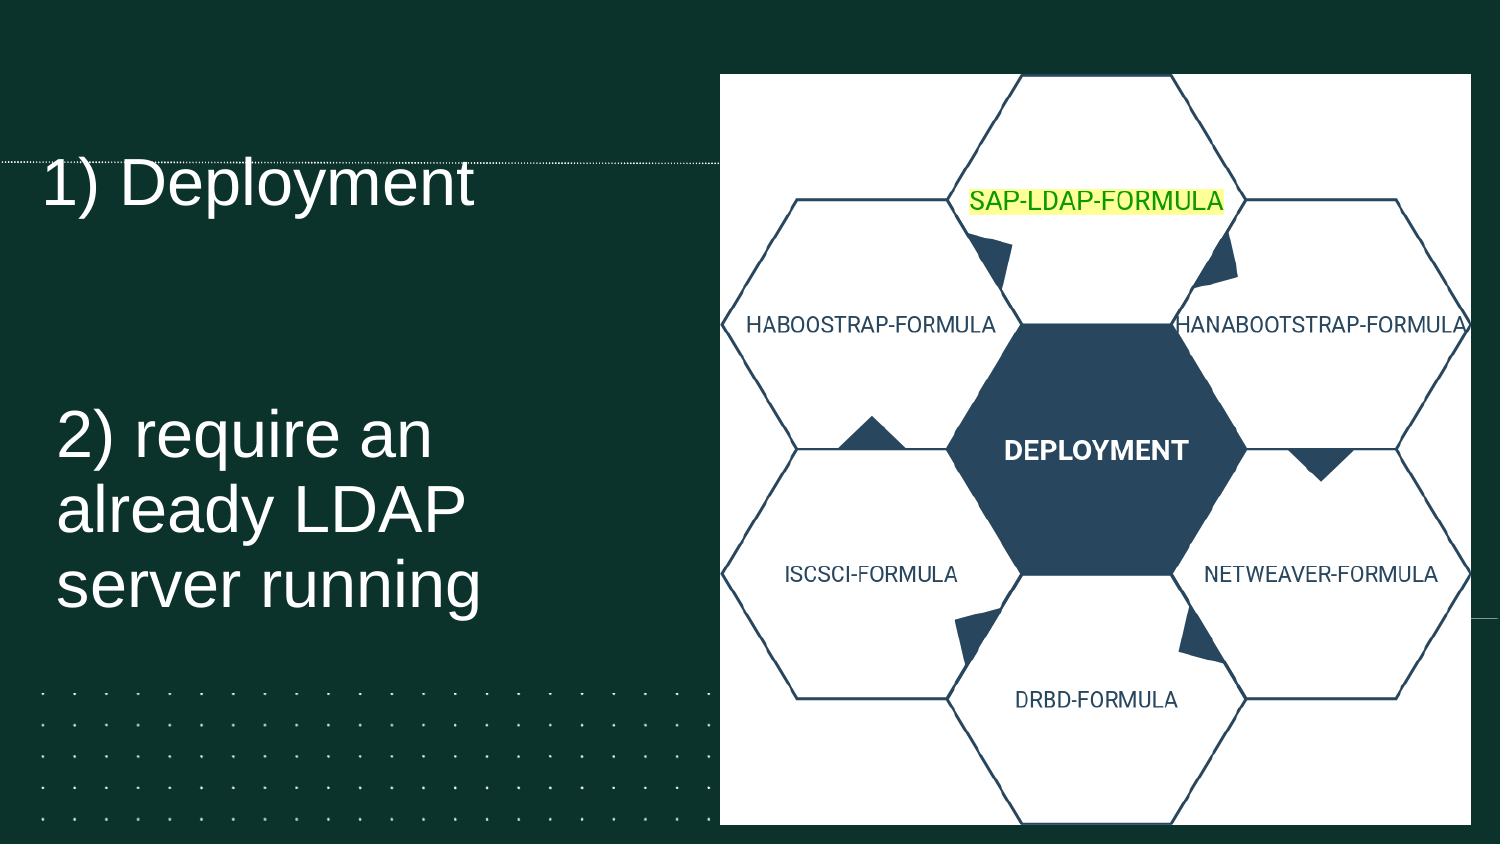

1) Deployment
2) require an already LDAP server running